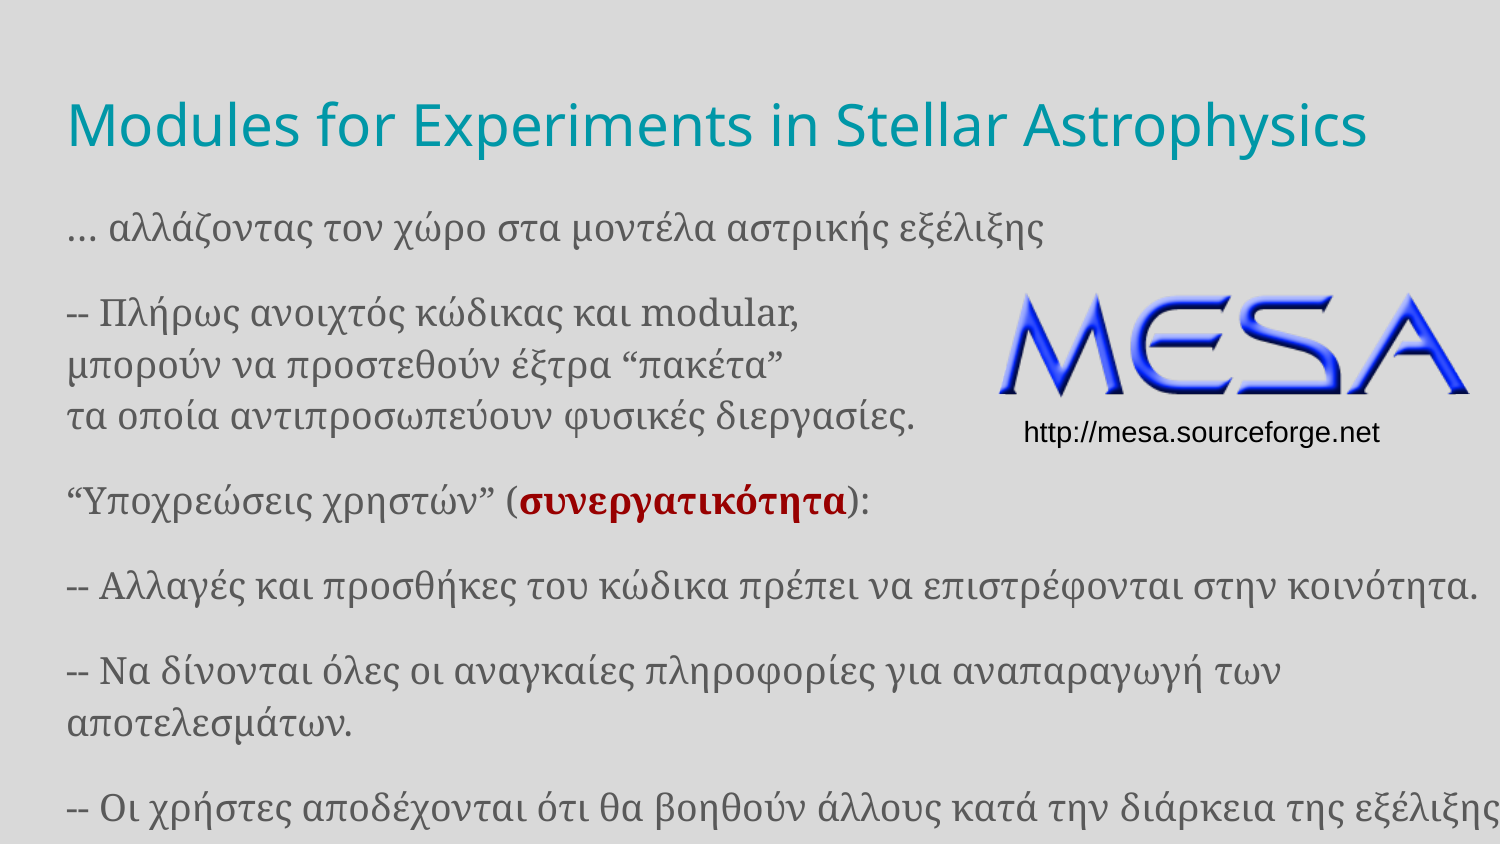

Modules for Experiments in Stellar Astrophysics
# … αλλάζοντας τον χώρο στα μοντέλα αστρικής εξέλιξης
-- Πλήρως ανοιχτός κώδικας και modular,
μπορούν να προστεθούν έξτρα “πακέτα”
τα οποία αντιπροσωπεύουν φυσικές διεργασίες.
“Υποχρεώσεις χρηστών” (συνεργατικότητα):
-- Αλλαγές και προσθήκες του κώδικα πρέπει να επιστρέφονται στην κοινότητα.
-- Να δίνονται όλες οι αναγκαίες πληροφορίες για αναπαραγωγή των αποτελεσμάτων.
-- Οι χρήστες αποδέχονται ότι θα βοηθούν άλλους κατά την διάρκεια της εξέλιξης.
http://mesa.sourceforge.net